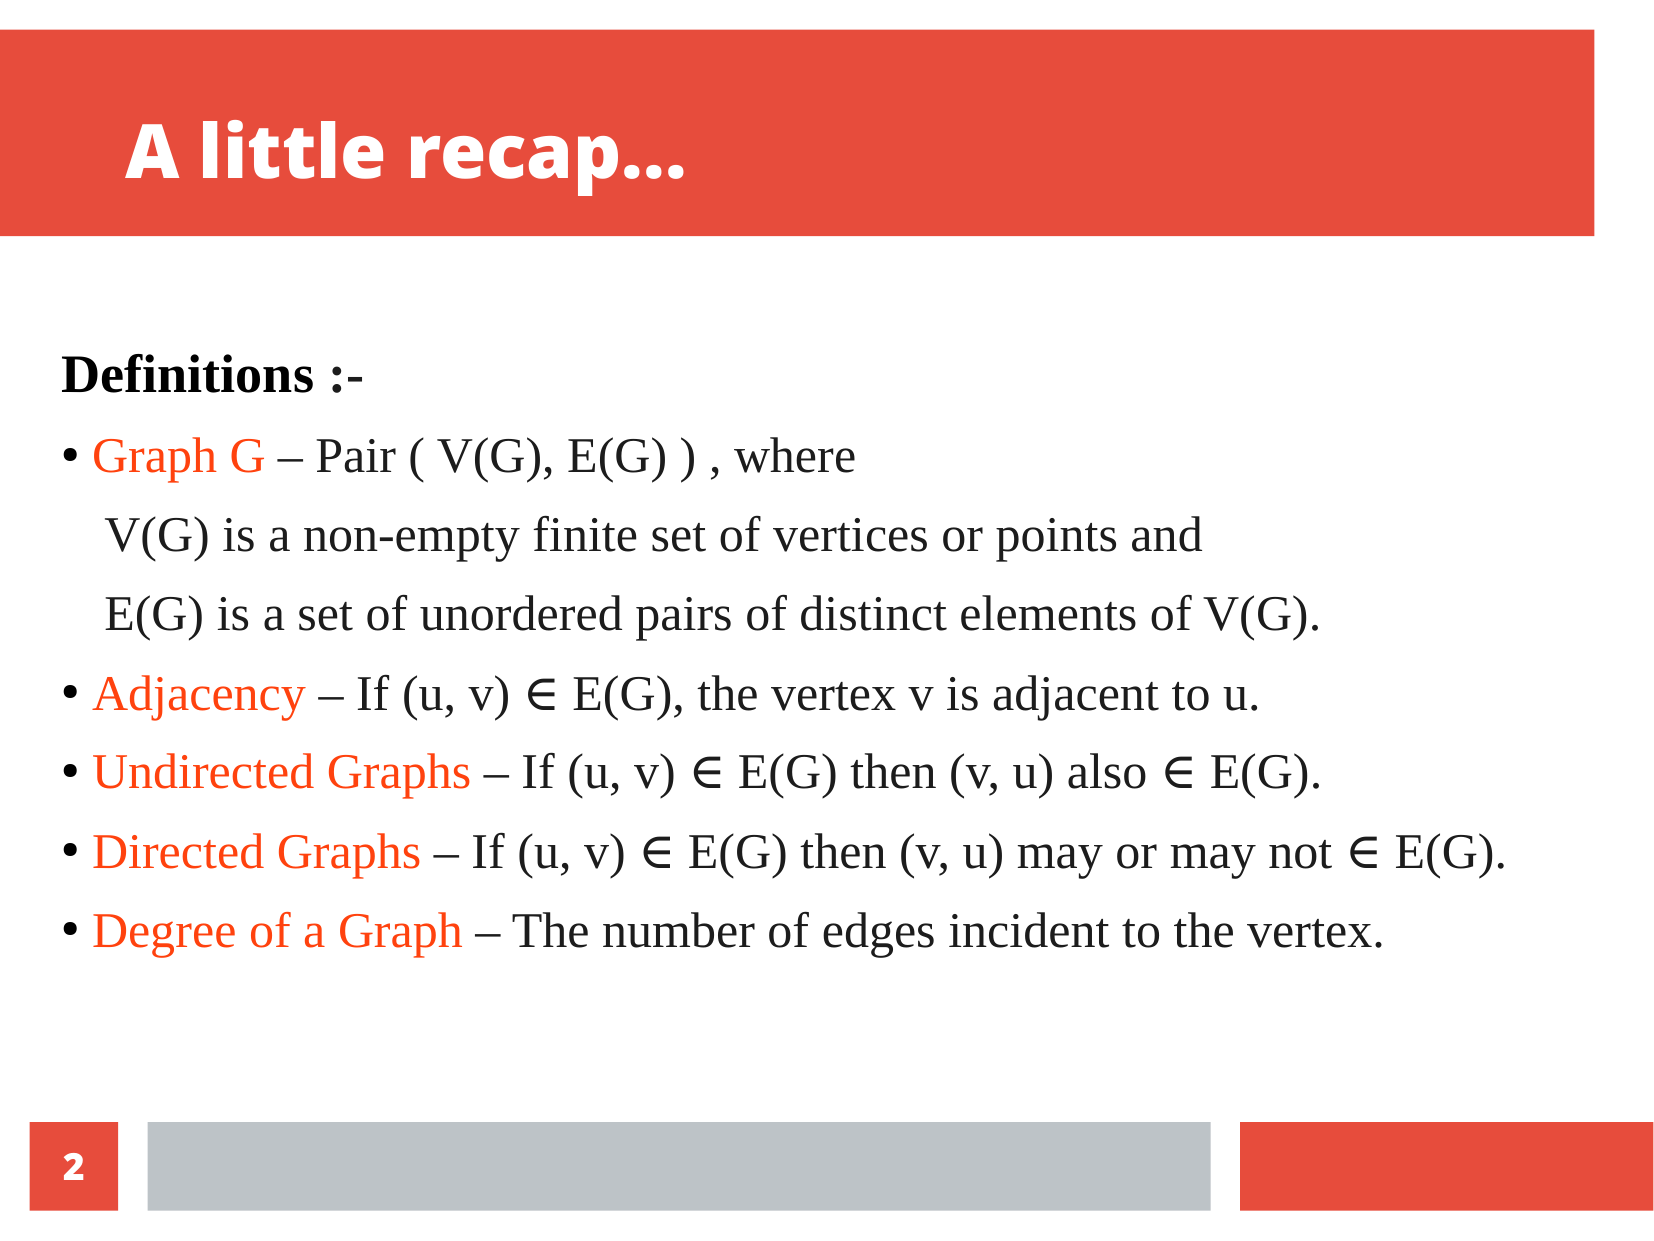

# A little recap...
Definitions :-
 Graph G – Pair ( V(G), E(G) ) , where
 V(G) is a non-empty finite set of vertices or points and
 E(G) is a set of unordered pairs of distinct elements of V(G).
 Adjacency – If (u, v) ∈ E(G), the vertex v is adjacent to u.
 Undirected Graphs – If (u, v) ∈ E(G) then (v, u) also ∈ E(G).
 Directed Graphs – If (u, v) ∈ E(G) then (v, u) may or may not ∈ E(G).
 Degree of a Graph – The number of edges incident to the vertex.
2